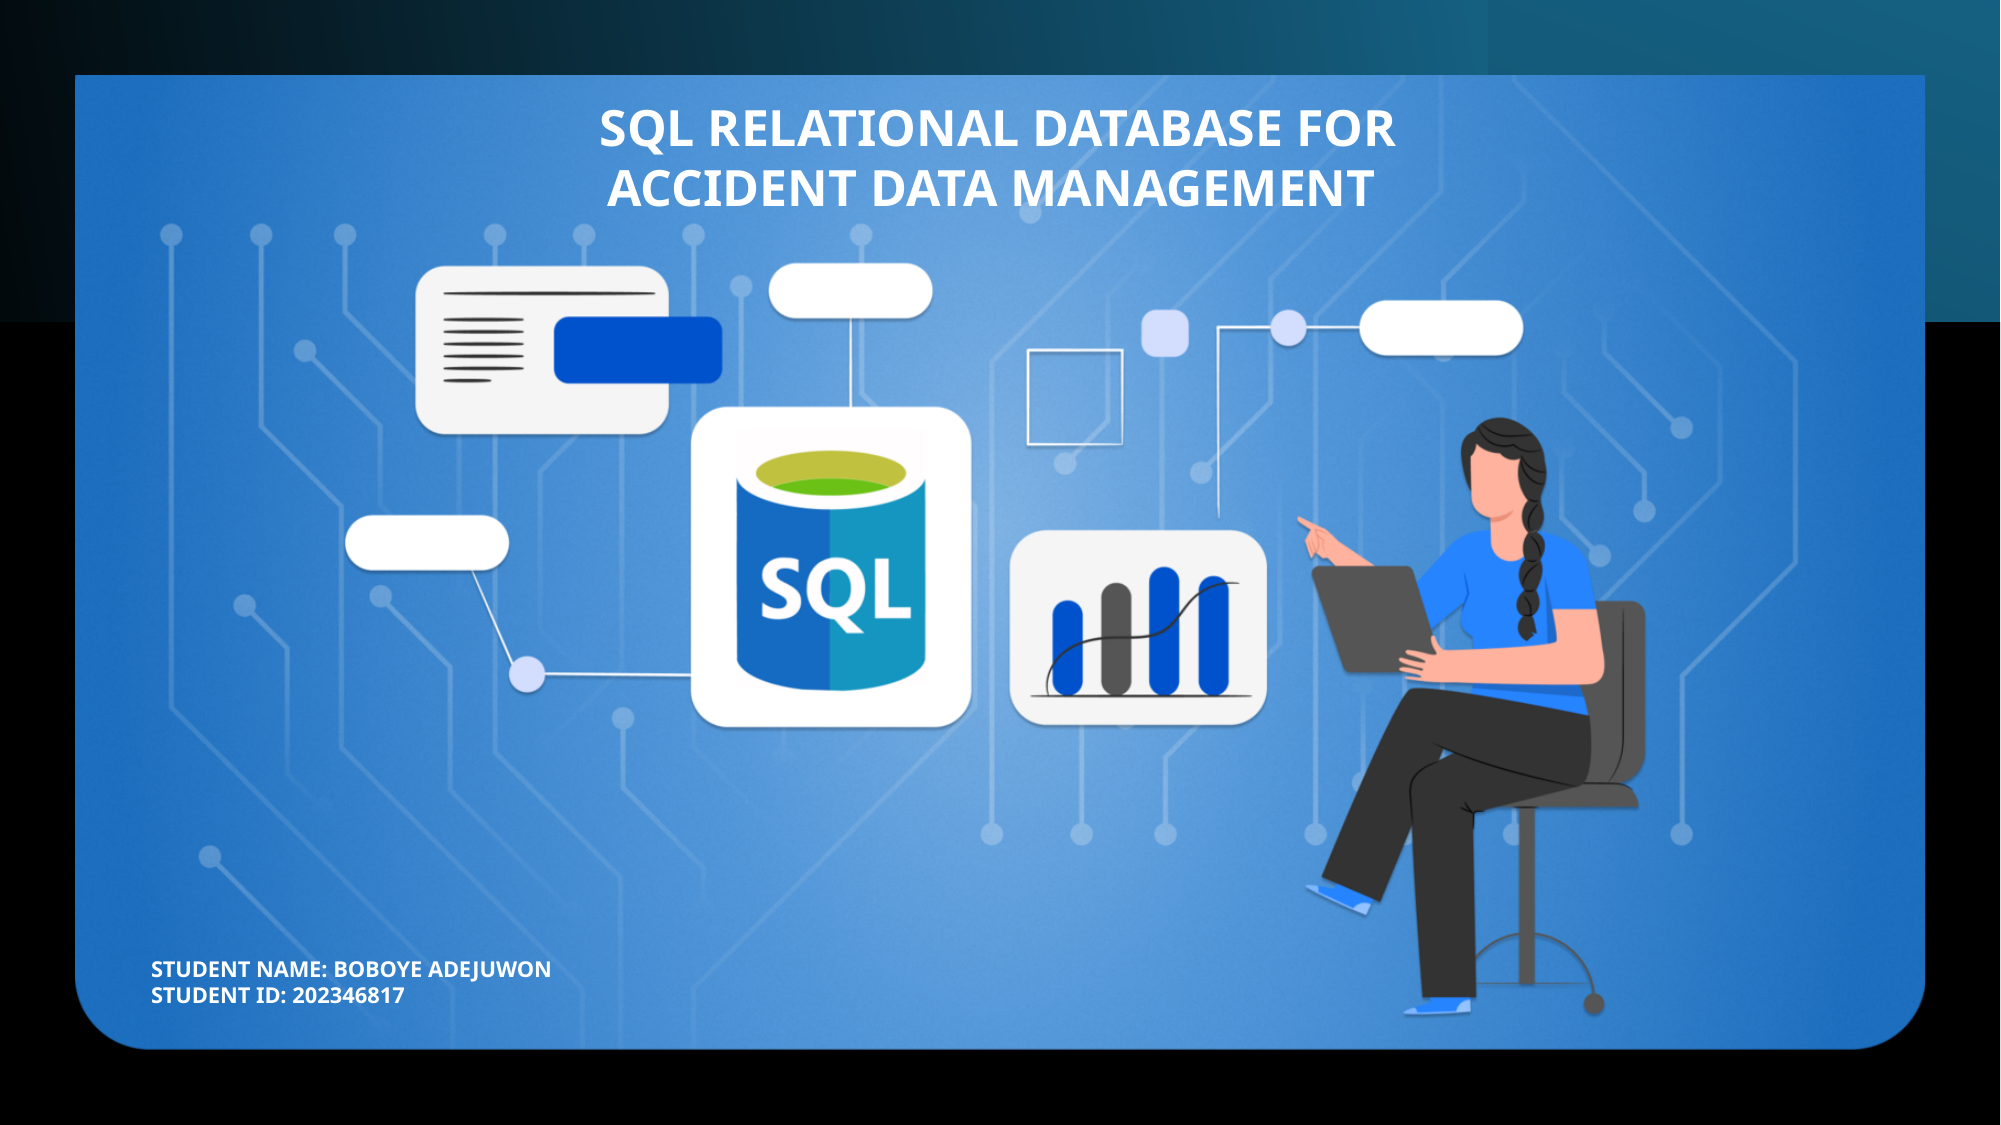

SQL RELATIONAL DATABASE FOR ACCIDENT DATA MANAGEMENT
STUDENT NAME: BOBOYE ADEJUWON
STUDENT ID: 202346817